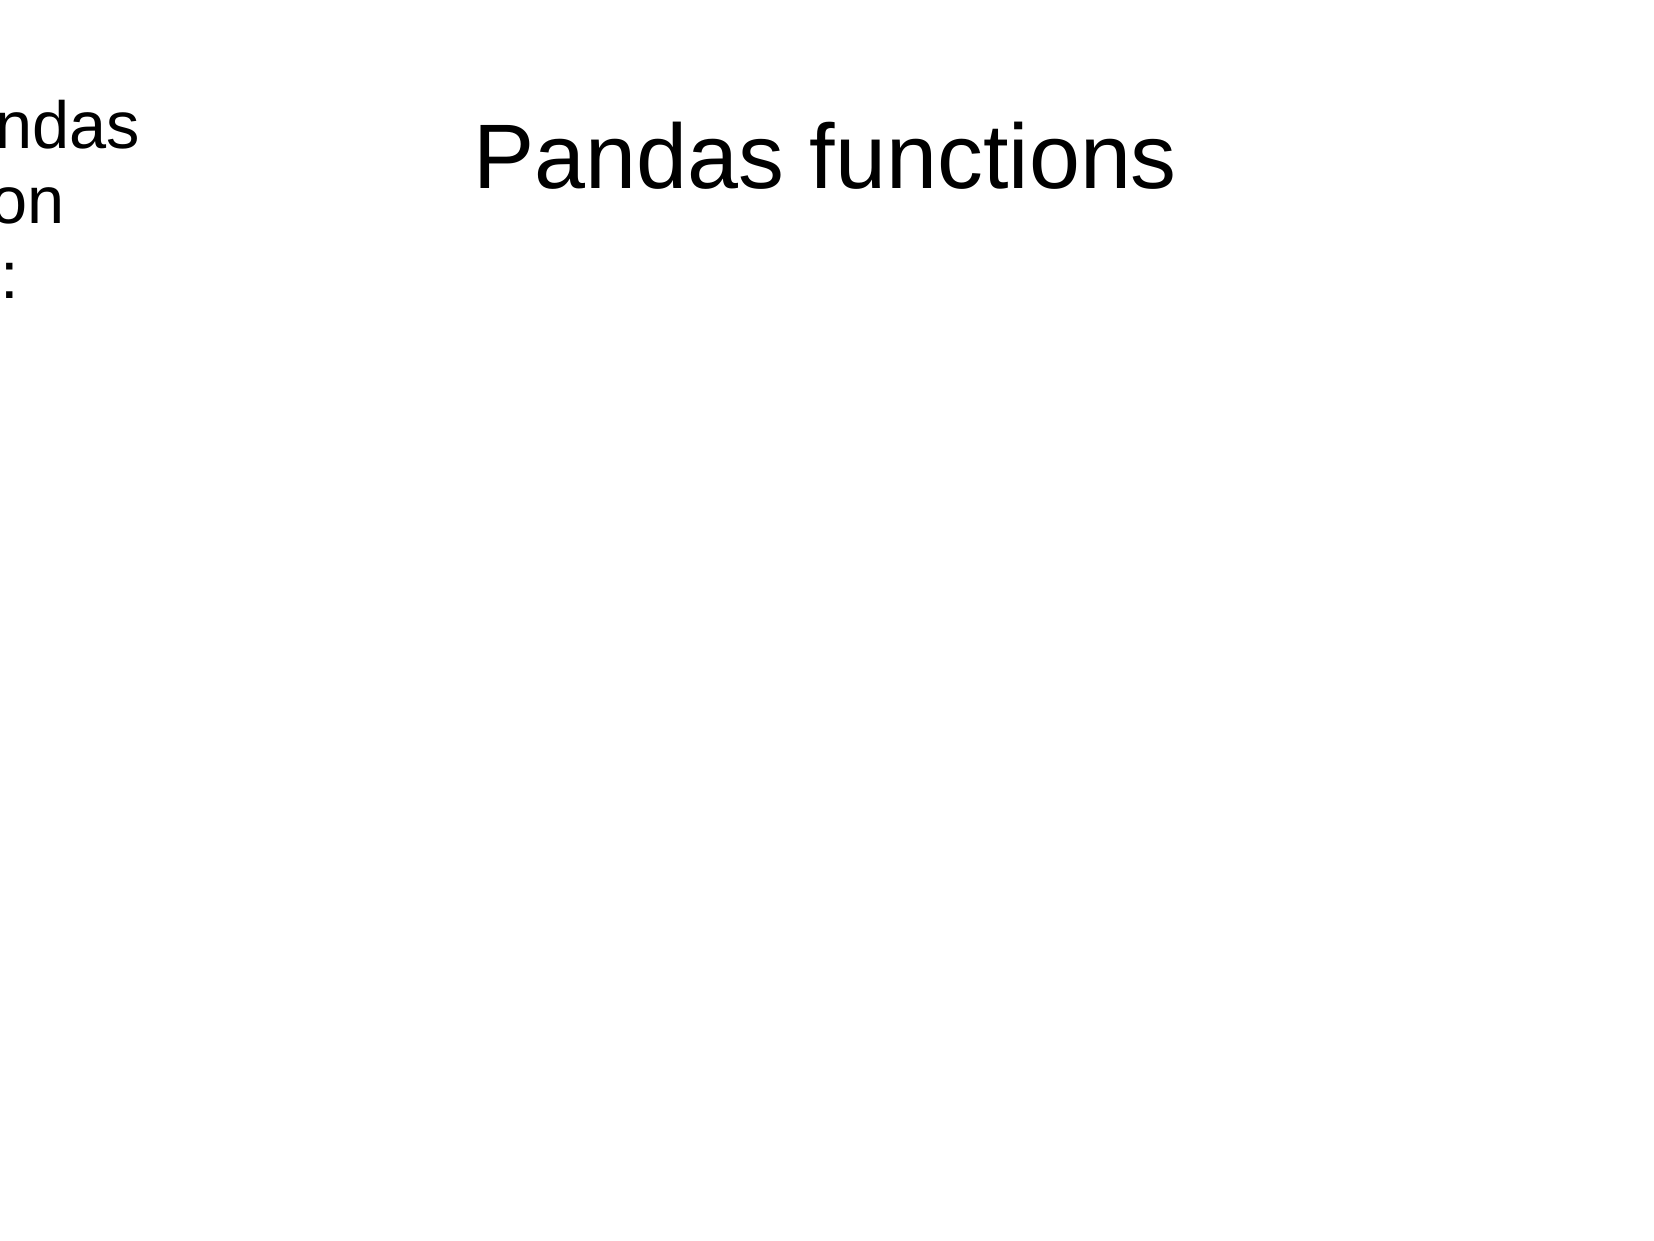

Sudo pip3 install pandas
Pip3 install ipython
Dependencies :
Numpy
Scipy
sklearn
# Pandas functions